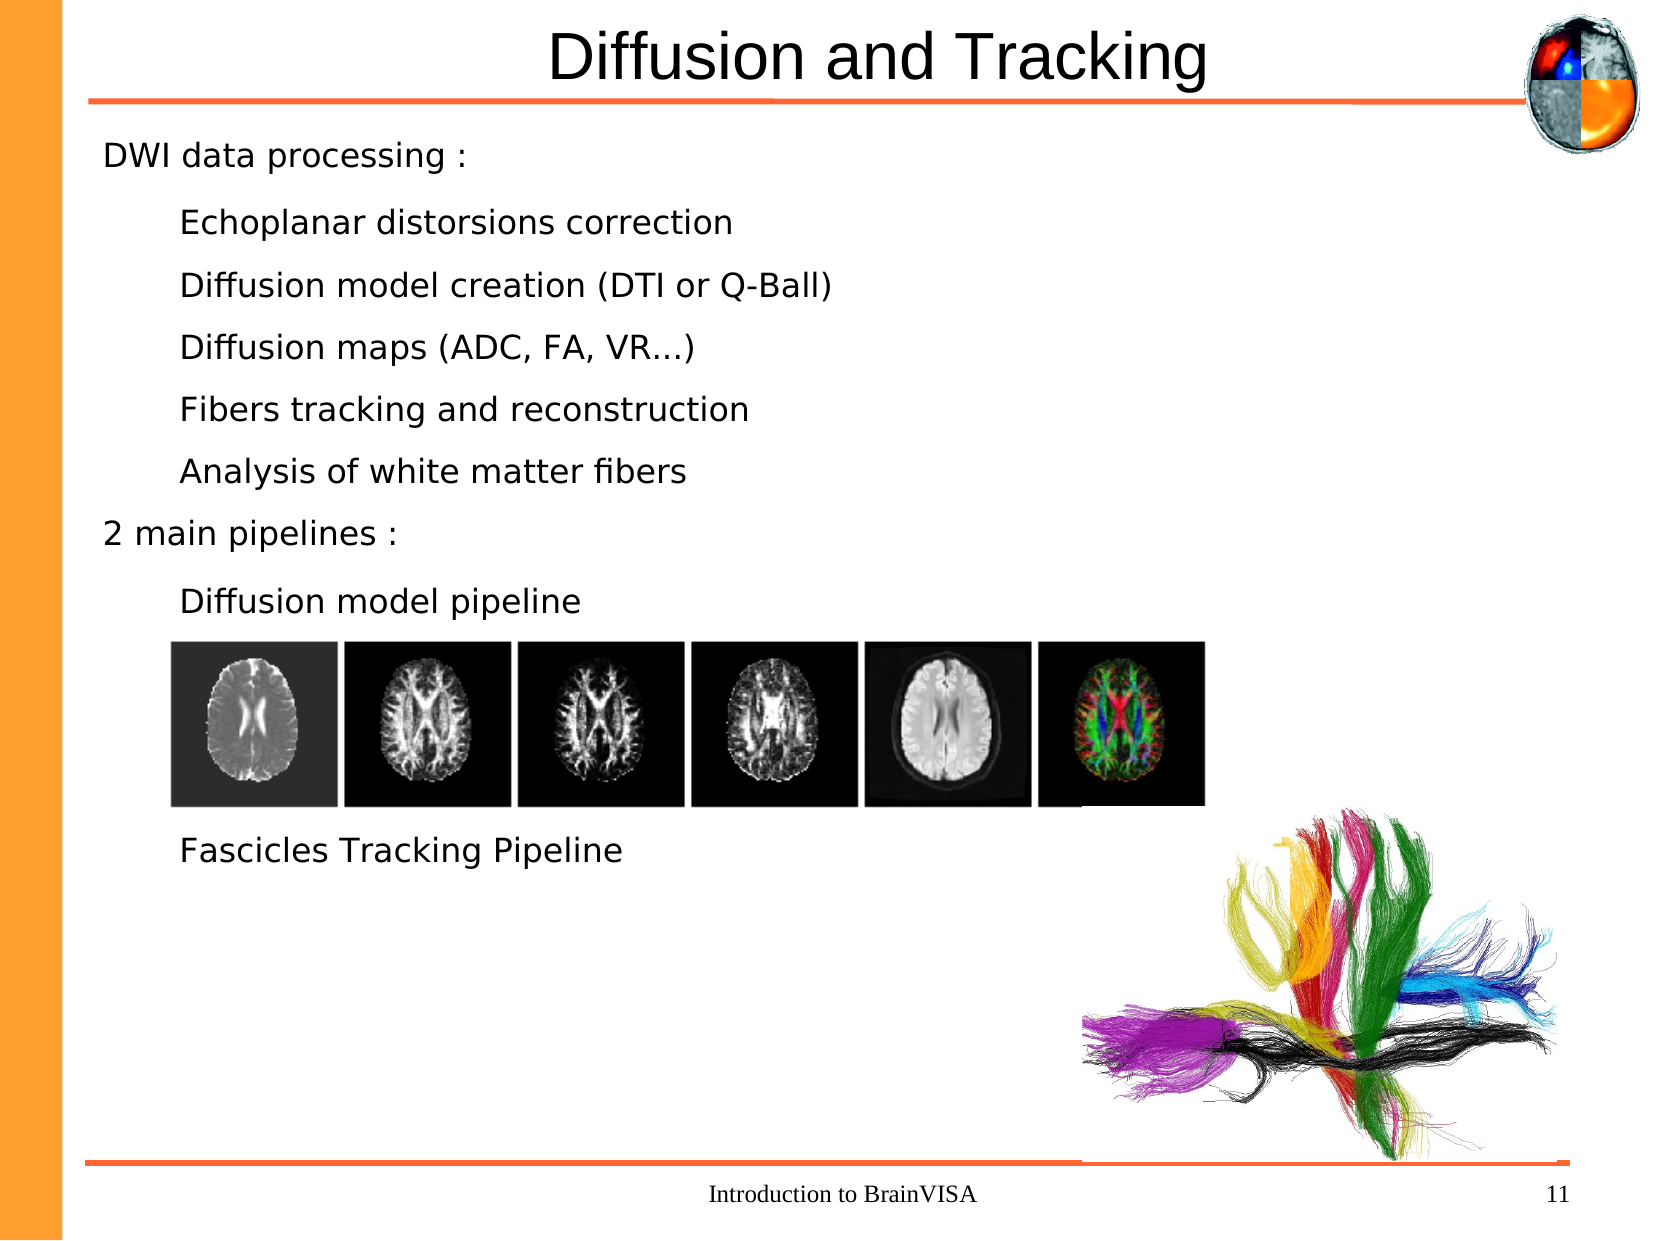

# Diffusion and Tracking
DWI data processing :
Echoplanar distorsions correction
Diffusion model creation (DTI or Q-Ball)
Diffusion maps (ADC, FA, VR...)
Fibers tracking and reconstruction
Analysis of white matter fibers
2 main pipelines :
Diffusion model pipeline
Fascicles Tracking Pipeline
Introduction to BrainVISA
11